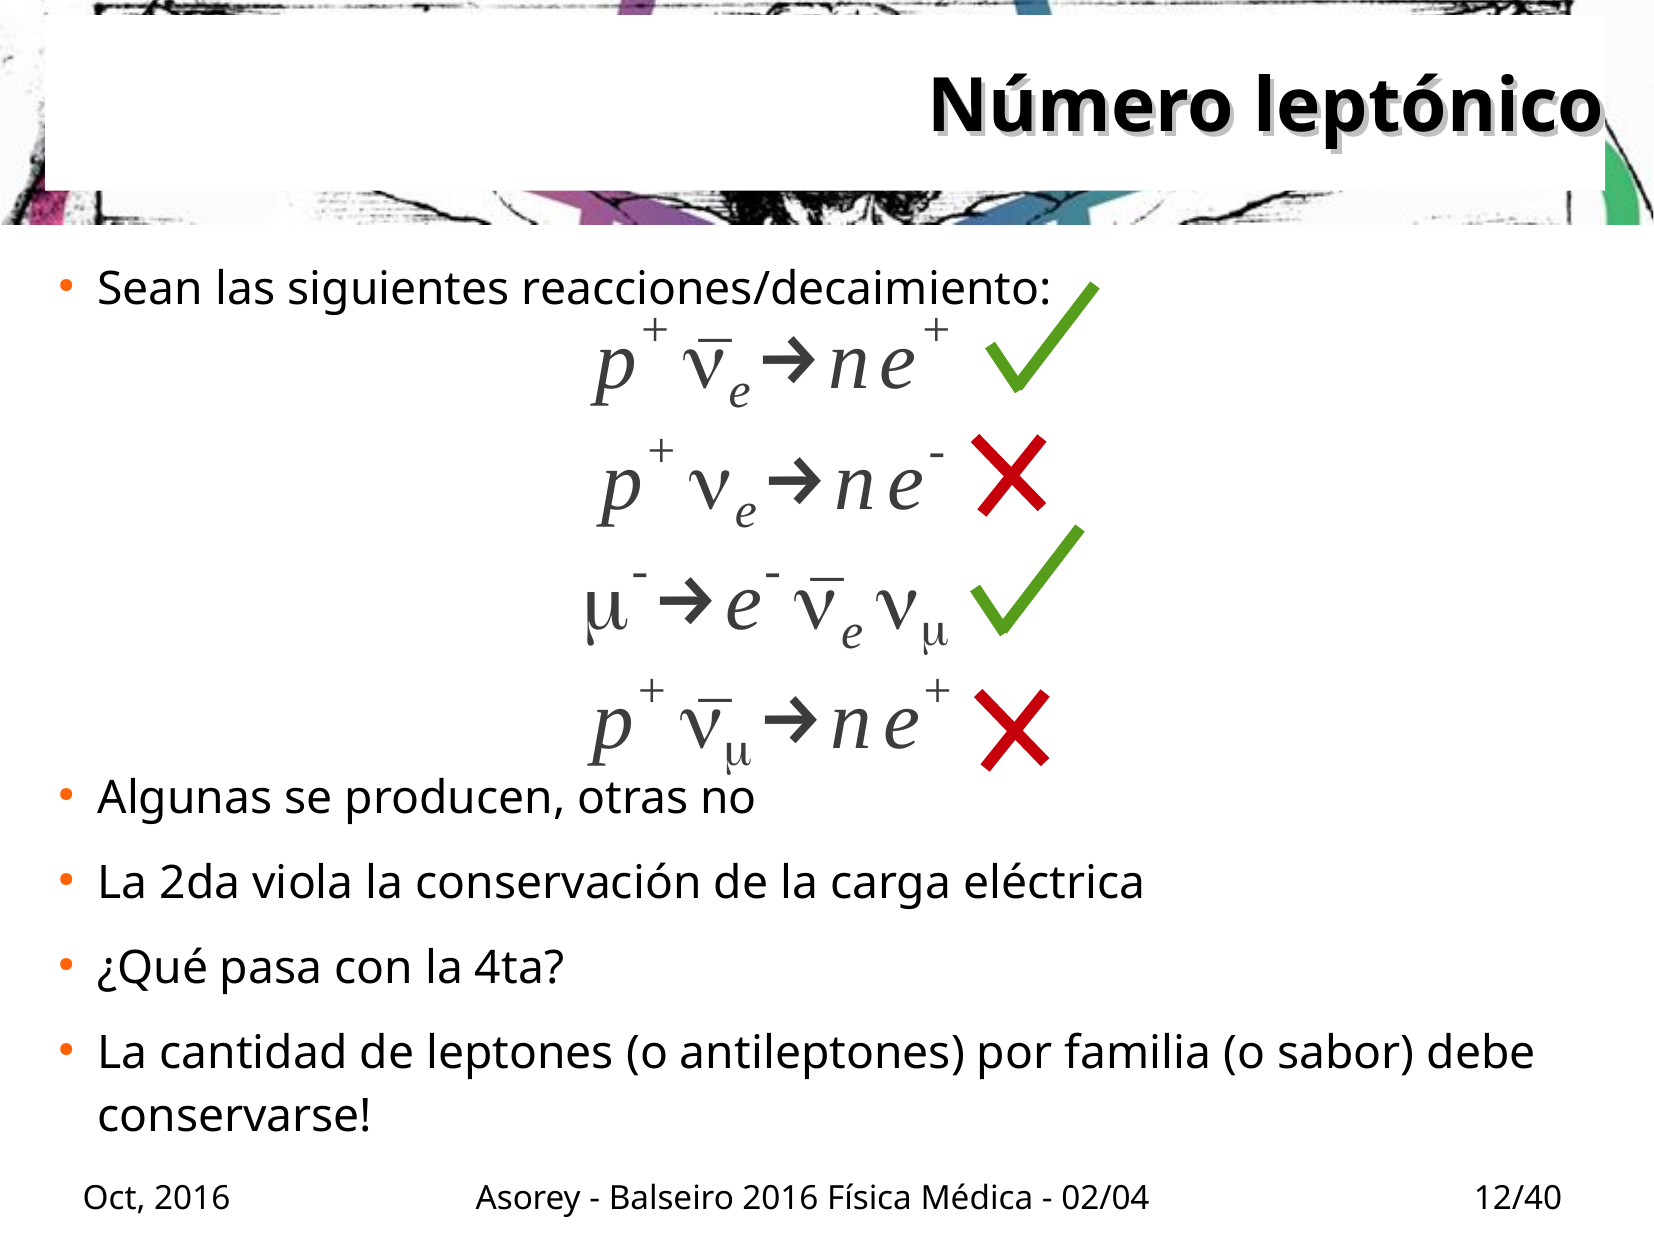

# Número leptónico
Sean las siguientes reacciones/decaimiento:
Algunas se producen, otras no
La 2da viola la conservación de la carga eléctrica
¿Qué pasa con la 4ta?
La cantidad de leptones (o antileptones) por familia (o sabor) debe conservarse!
Oct, 2016
Asorey - Balseiro 2016 Física Médica - 02/04
12